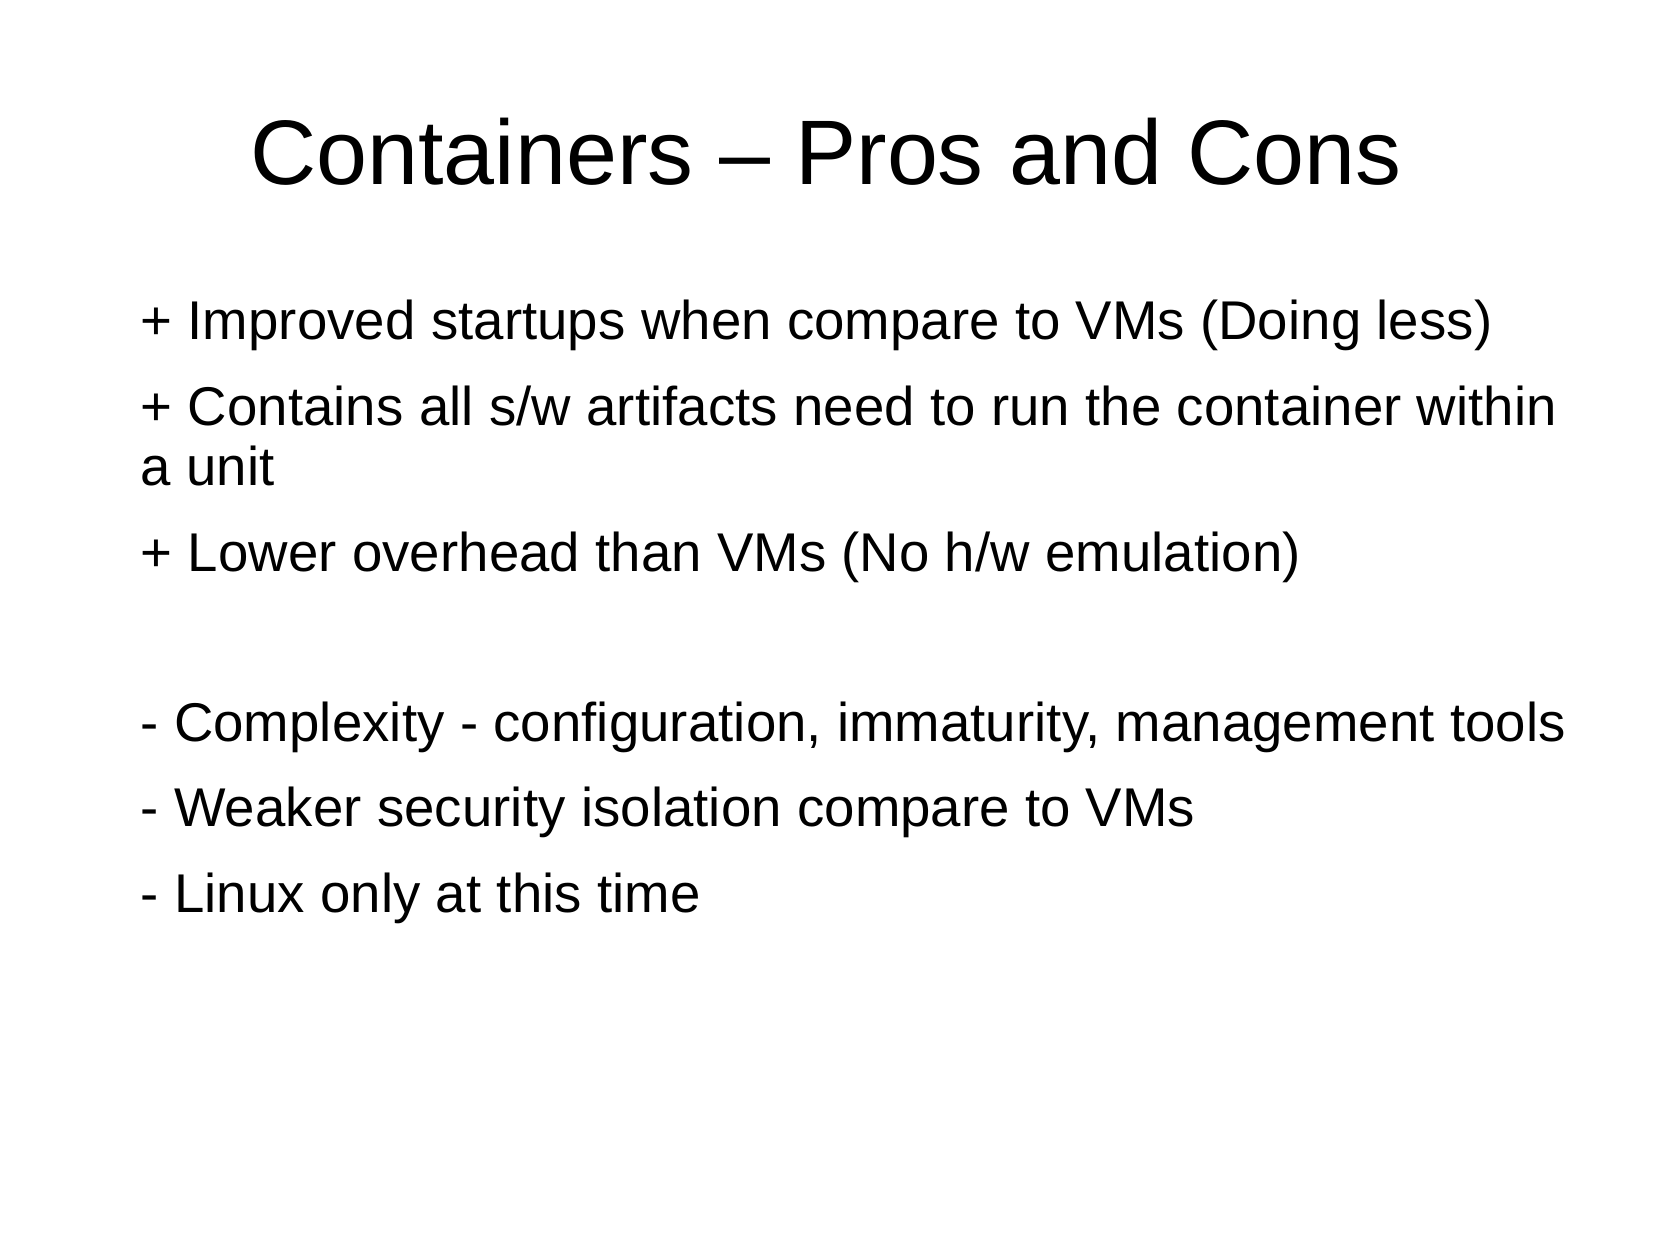

# Containers – Pros and Cons
+ Improved startups when compare to VMs (Doing less)
+ Contains all s/w artifacts need to run the container within a unit
+ Lower overhead than VMs (No h/w emulation)
- Complexity - configuration, immaturity, management tools
- Weaker security isolation compare to VMs
- Linux only at this time